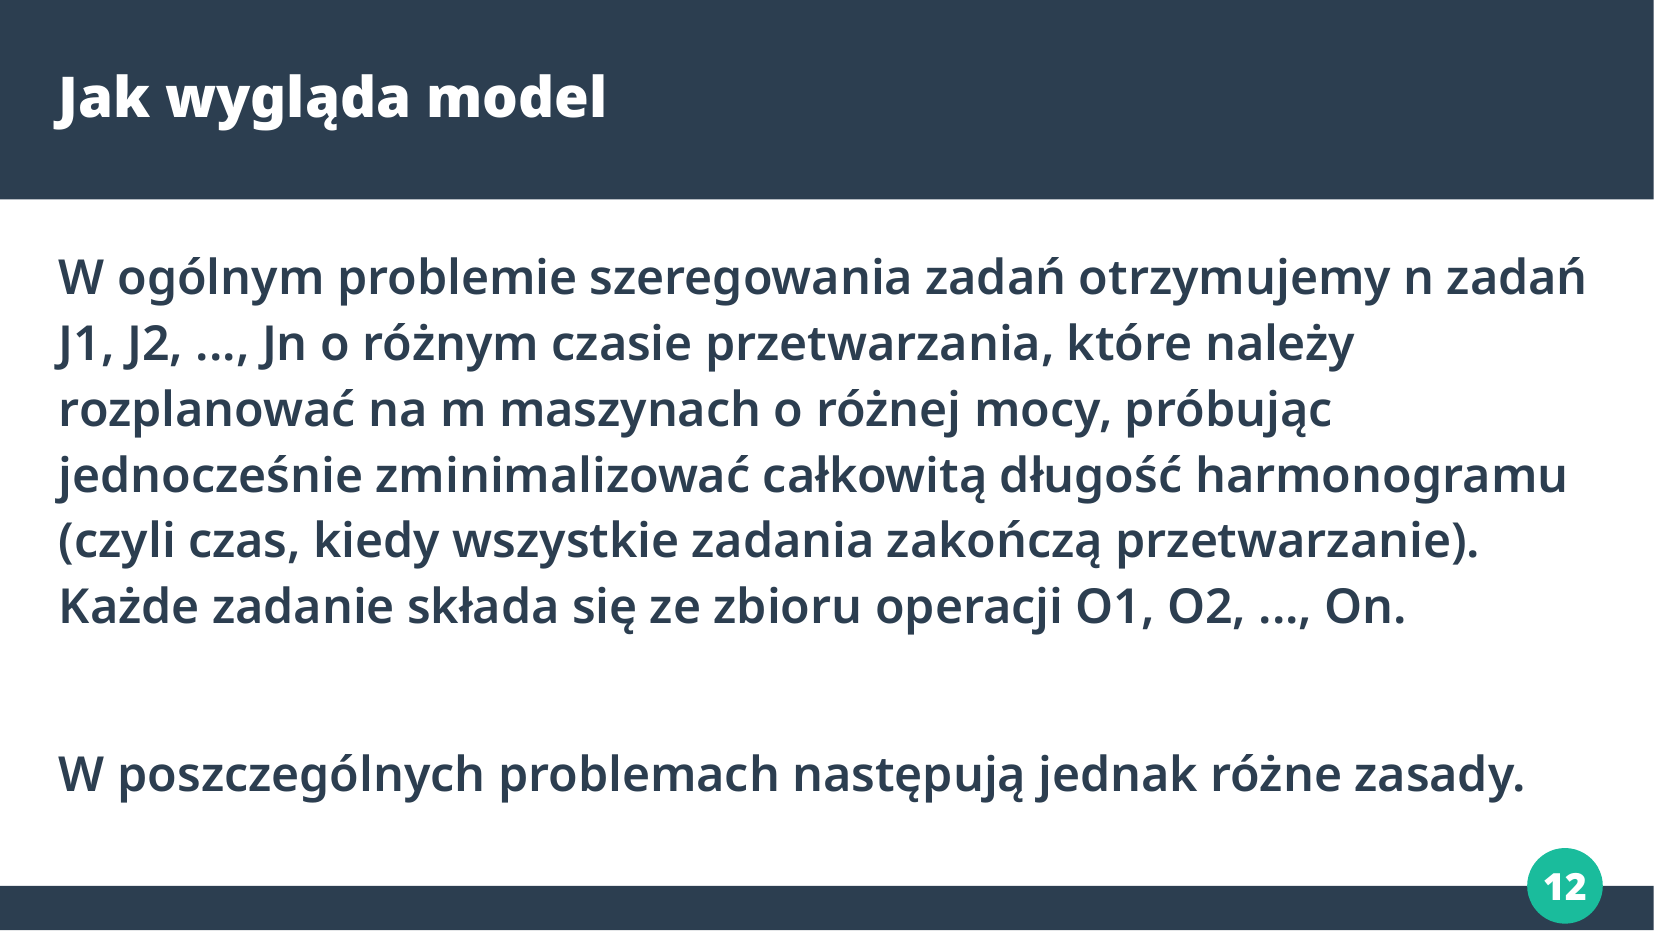

# Jak wygląda model
W ogólnym problemie szeregowania zadań otrzymujemy n zadań J1, J2, ..., Jn o różnym czasie przetwarzania, które należy rozplanować na m maszynach o różnej mocy, próbując jednocześnie zminimalizować całkowitą długość harmonogramu (czyli czas, kiedy wszystkie zadania zakończą przetwarzanie). Każde zadanie składa się ze zbioru operacji O1, O2, ..., On.
W poszczególnych problemach następują jednak różne zasady.